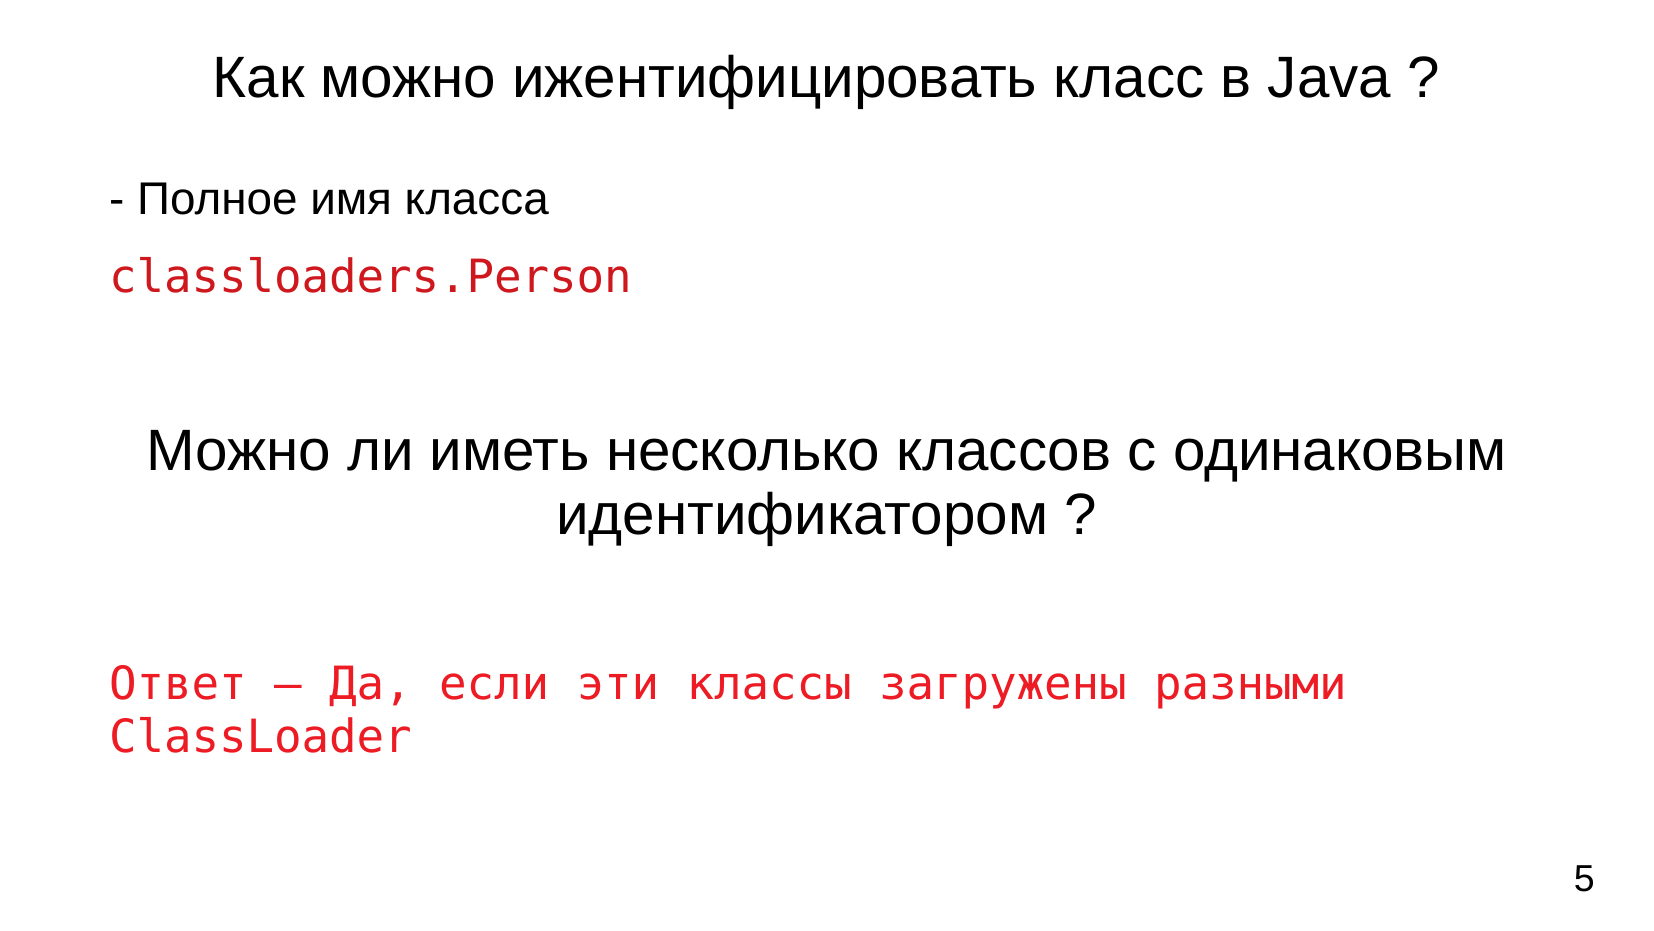

Как можно ижентифицировать класс в Java ?
- Полное имя класса
classloaders.Person
Можно ли иметь несколько классов с одинаковым идентификатором ?
Ответ — Да, если эти классы загружены разными ClassLoader
5